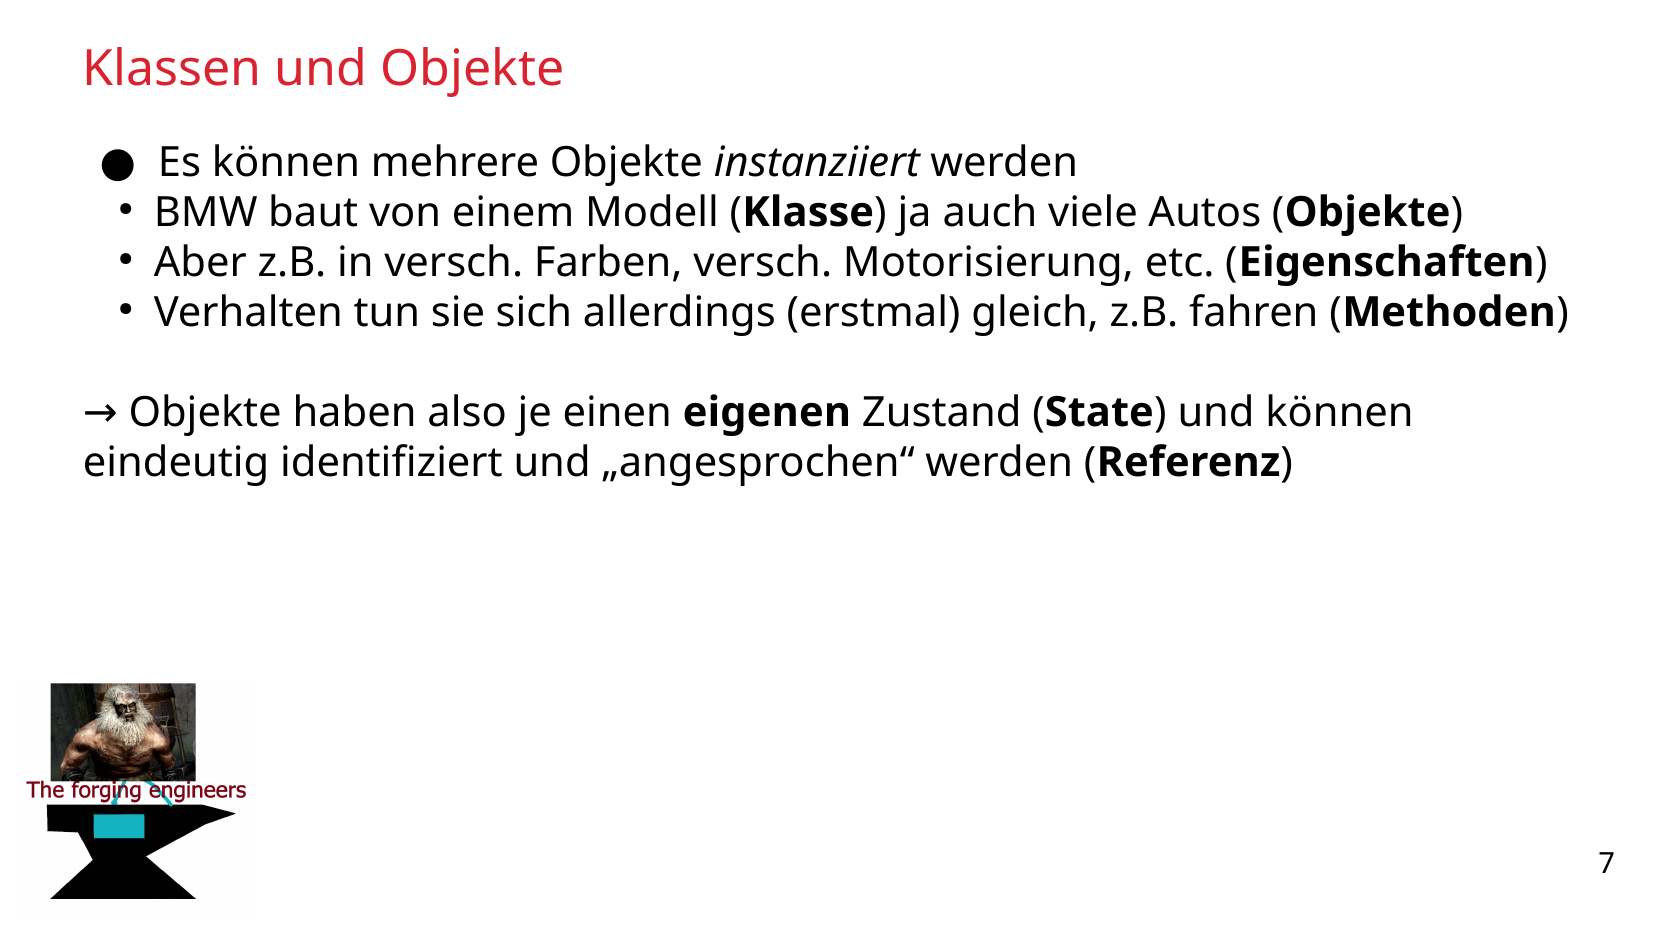

# Klassen und Objekte
Es können mehrere Objekte instanziiert werden
BMW baut von einem Modell (Klasse) ja auch viele Autos (Objekte)
Aber z.B. in versch. Farben, versch. Motorisierung, etc. (Eigenschaften)
Verhalten tun sie sich allerdings (erstmal) gleich, z.B. fahren (Methoden)
→ Objekte haben also je einen eigenen Zustand (State) und können eindeutig identifiziert und „angesprochen“ werden (Referenz)